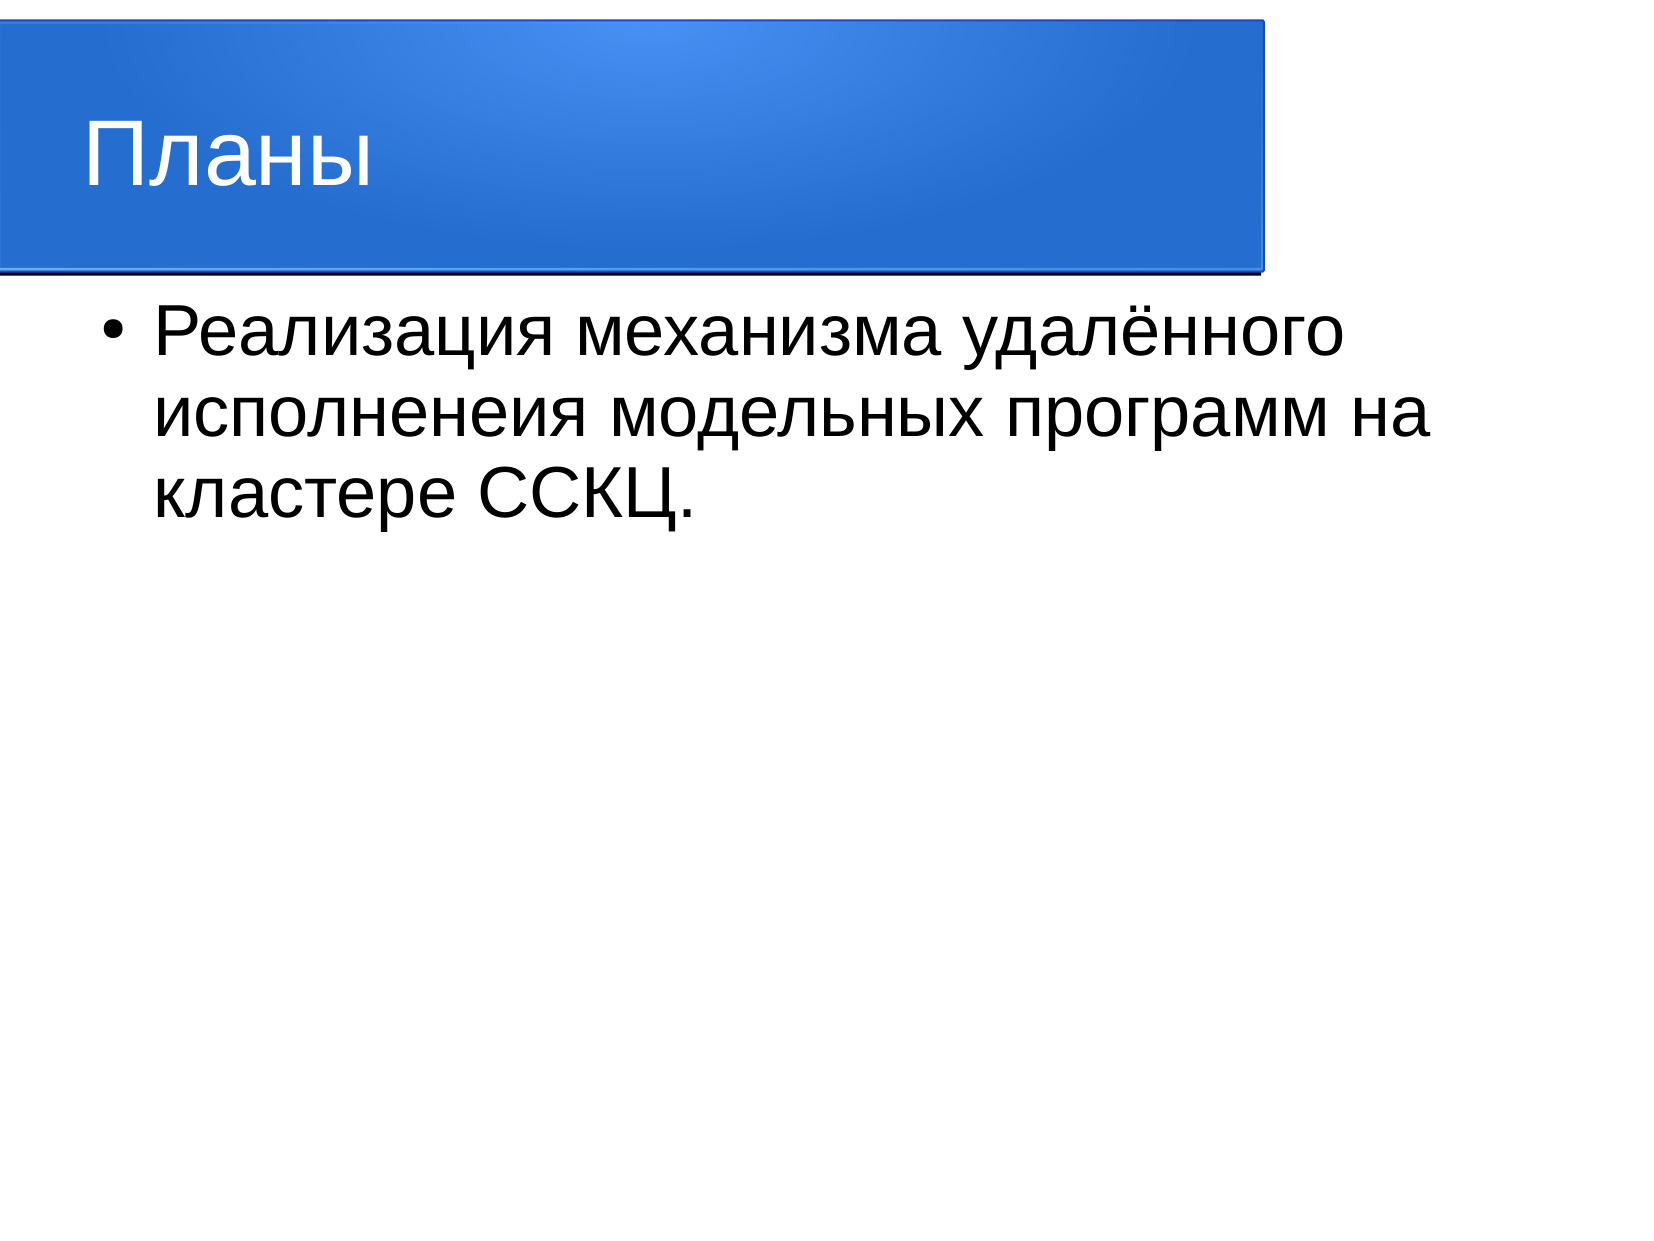

# Планы
Реализация механизма удалённого исполненеия модельных программ на кластере ССКЦ.